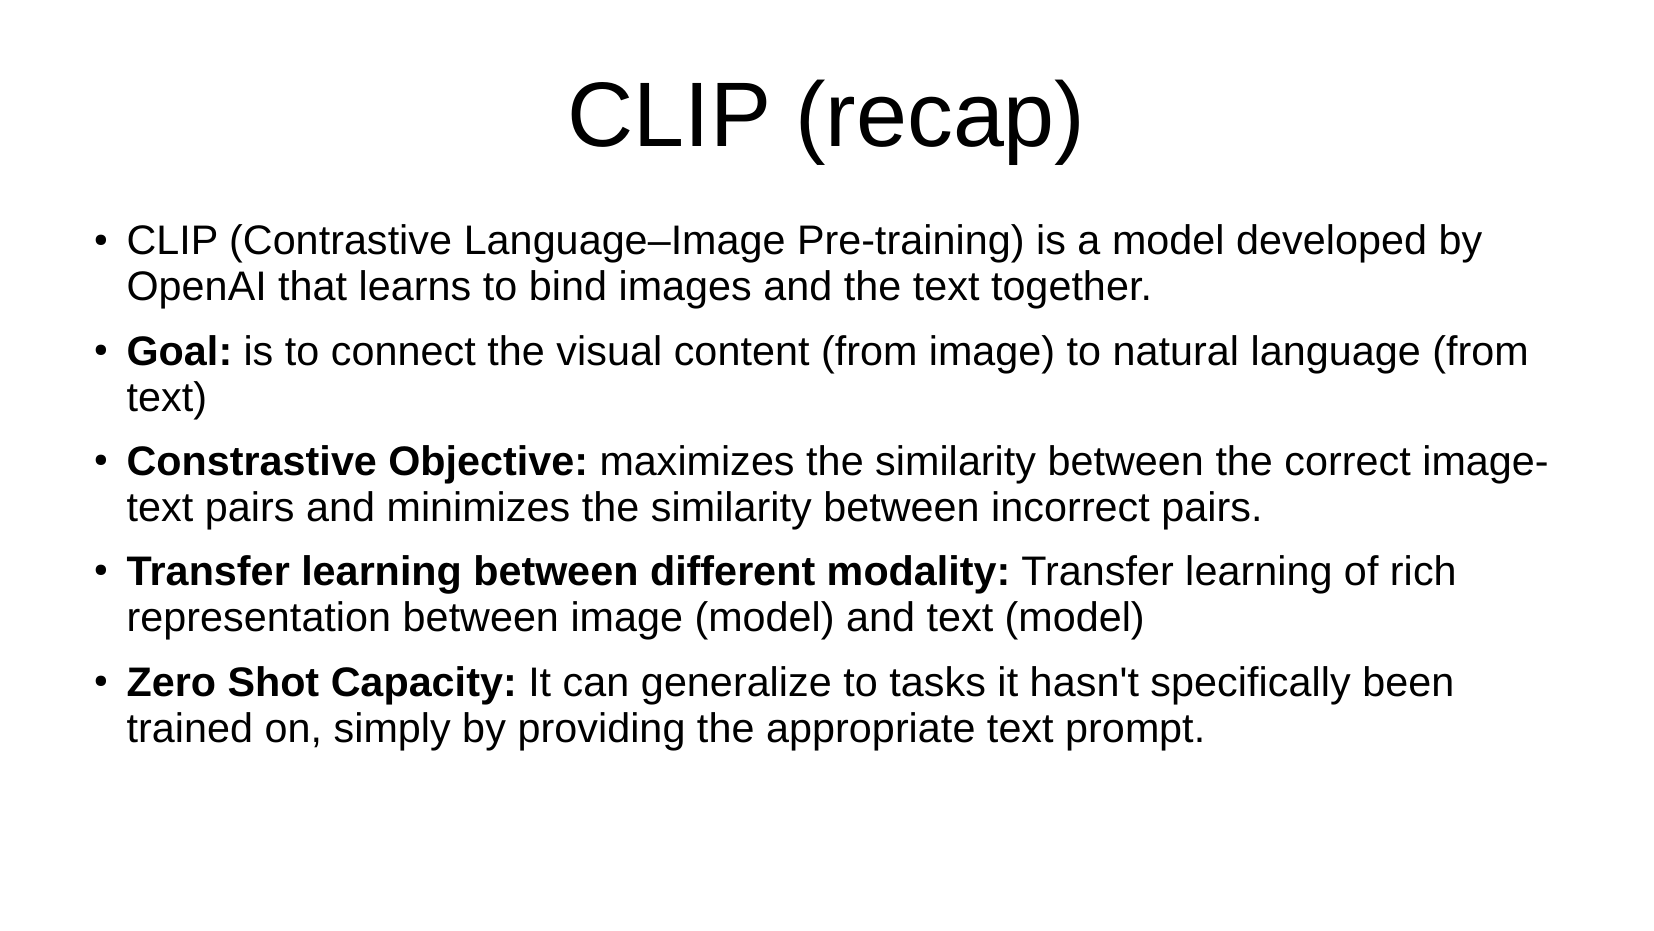

# CLIP (recap)
CLIP (Contrastive Language–Image Pre-training) is a model developed by OpenAI that learns to bind images and the text together.
Goal: is to connect the visual content (from image) to natural language (from text)
Constrastive Objective: maximizes the similarity between the correct image-text pairs and minimizes the similarity between incorrect pairs.
Transfer learning between different modality: Transfer learning of rich representation between image (model) and text (model)
Zero Shot Capacity: It can generalize to tasks it hasn't specifically been trained on, simply by providing the appropriate text prompt.